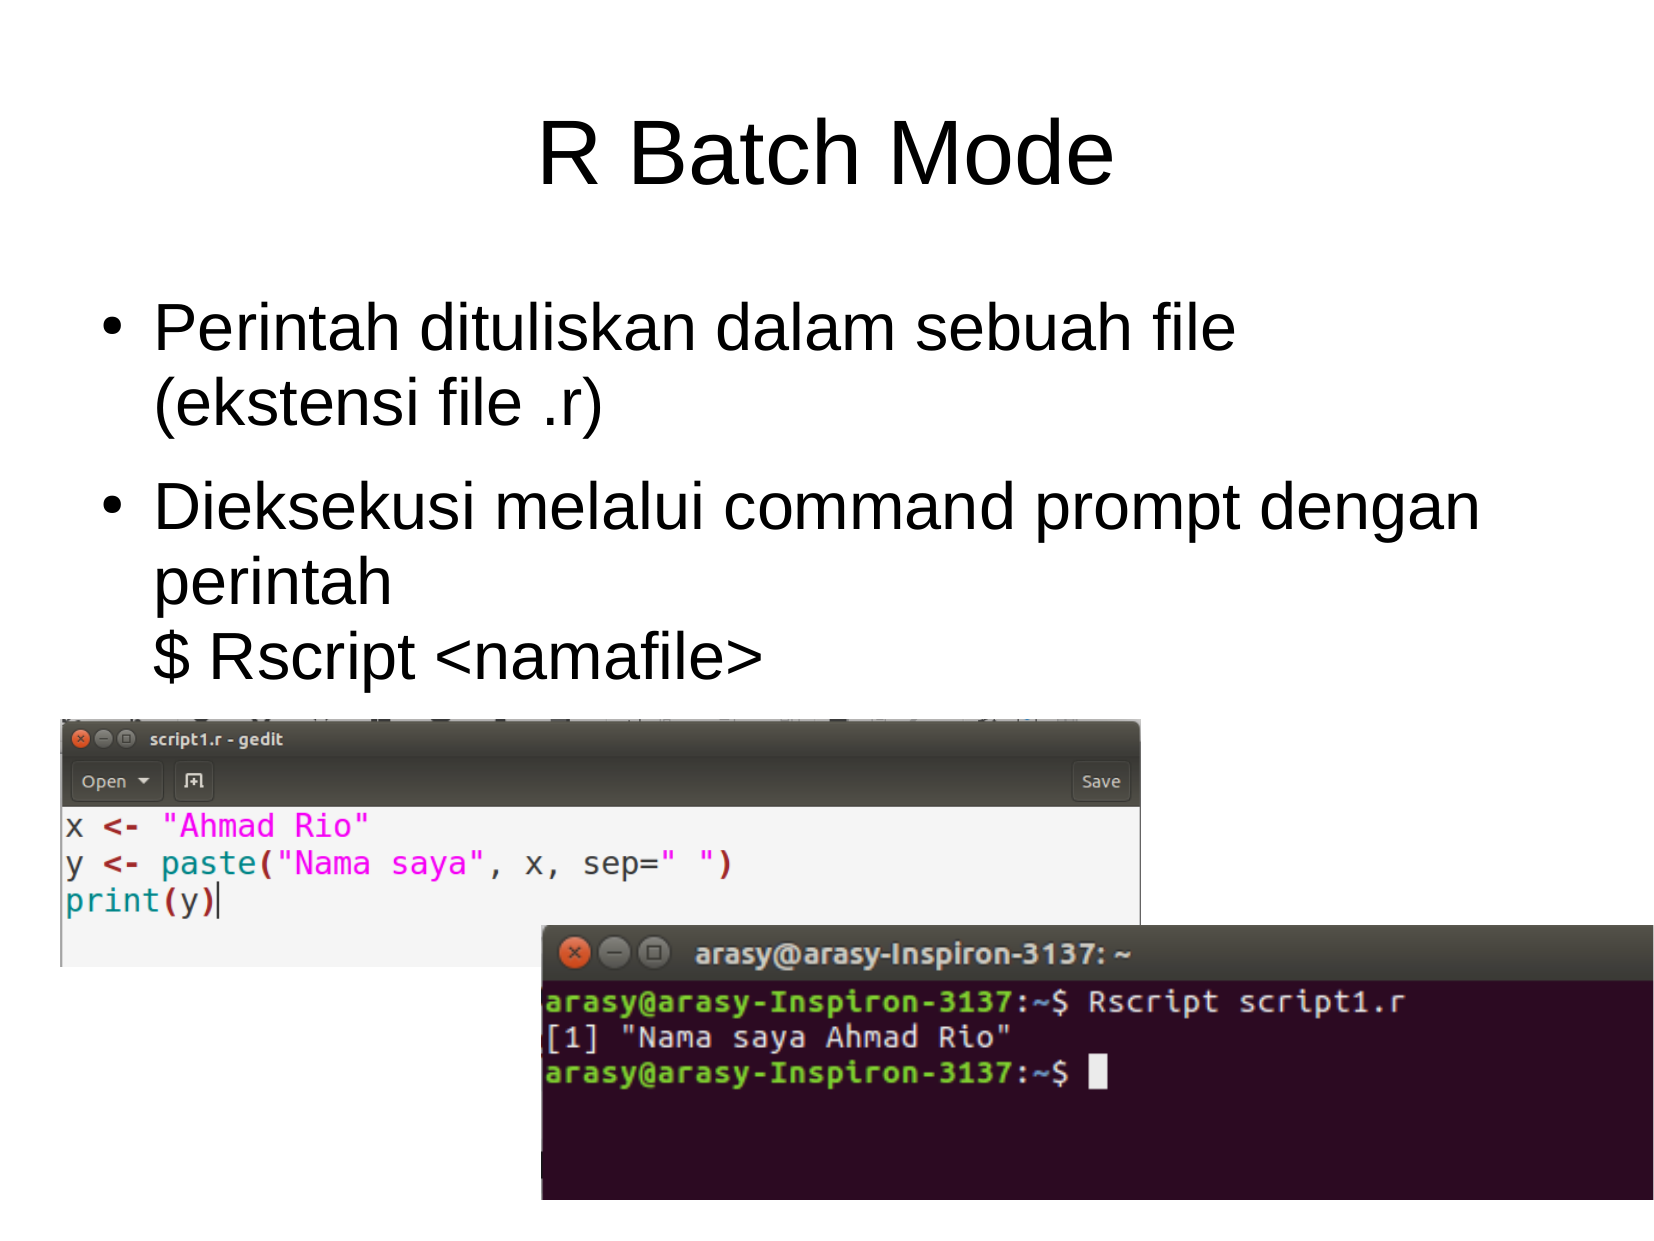

# R Batch Mode
Perintah dituliskan dalam sebuah file
(ekstensi file .r)
Dieksekusi melalui command prompt dengan perintah
$ Rscript <namafile>